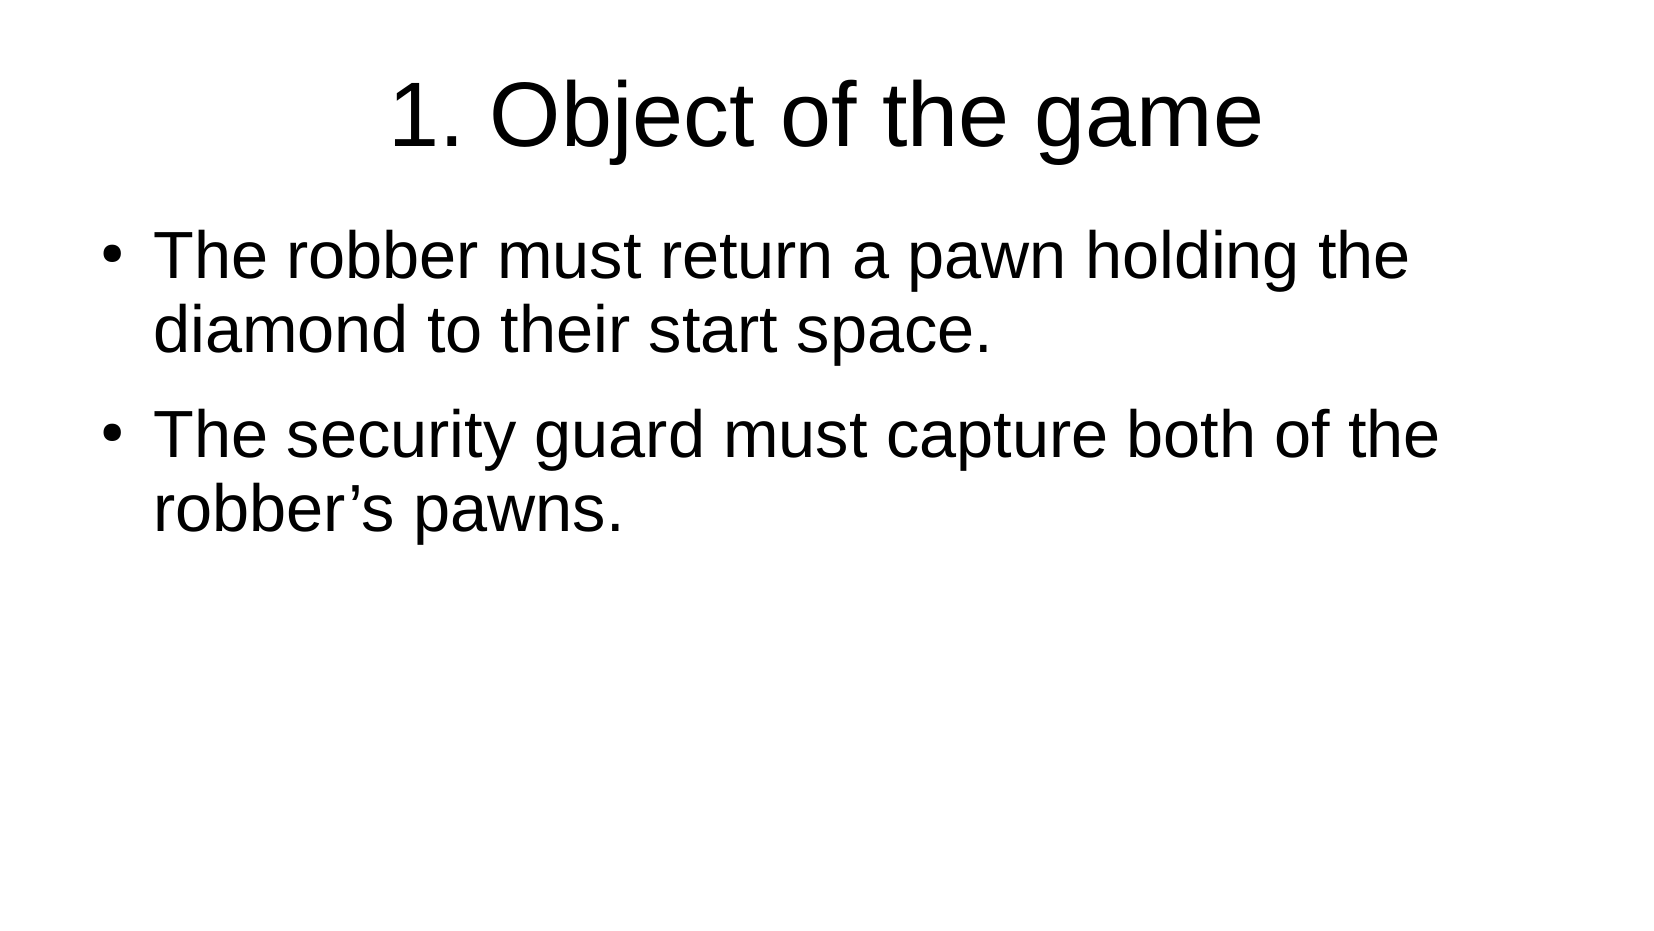

# 1. Object of the game
The robber must return a pawn holding the diamond to their start space.
The security guard must capture both of the robber’s pawns.